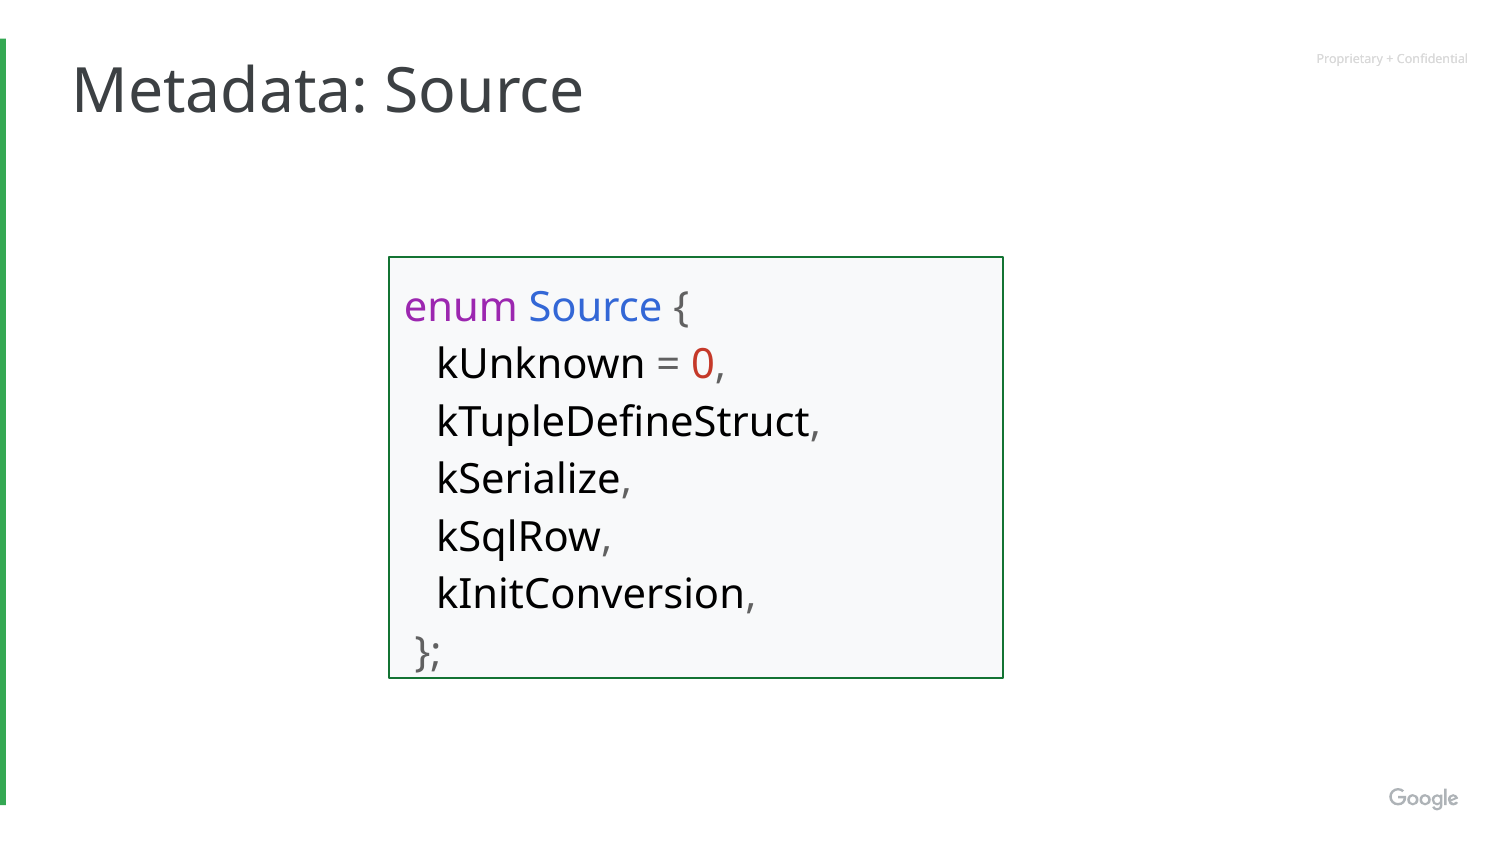

Metadata: Source
# enum Source {
 kUnknown = 0,
 kTupleDefineStruct,
 kSerialize,
 kSqlRow,
 kInitConversion,
 };